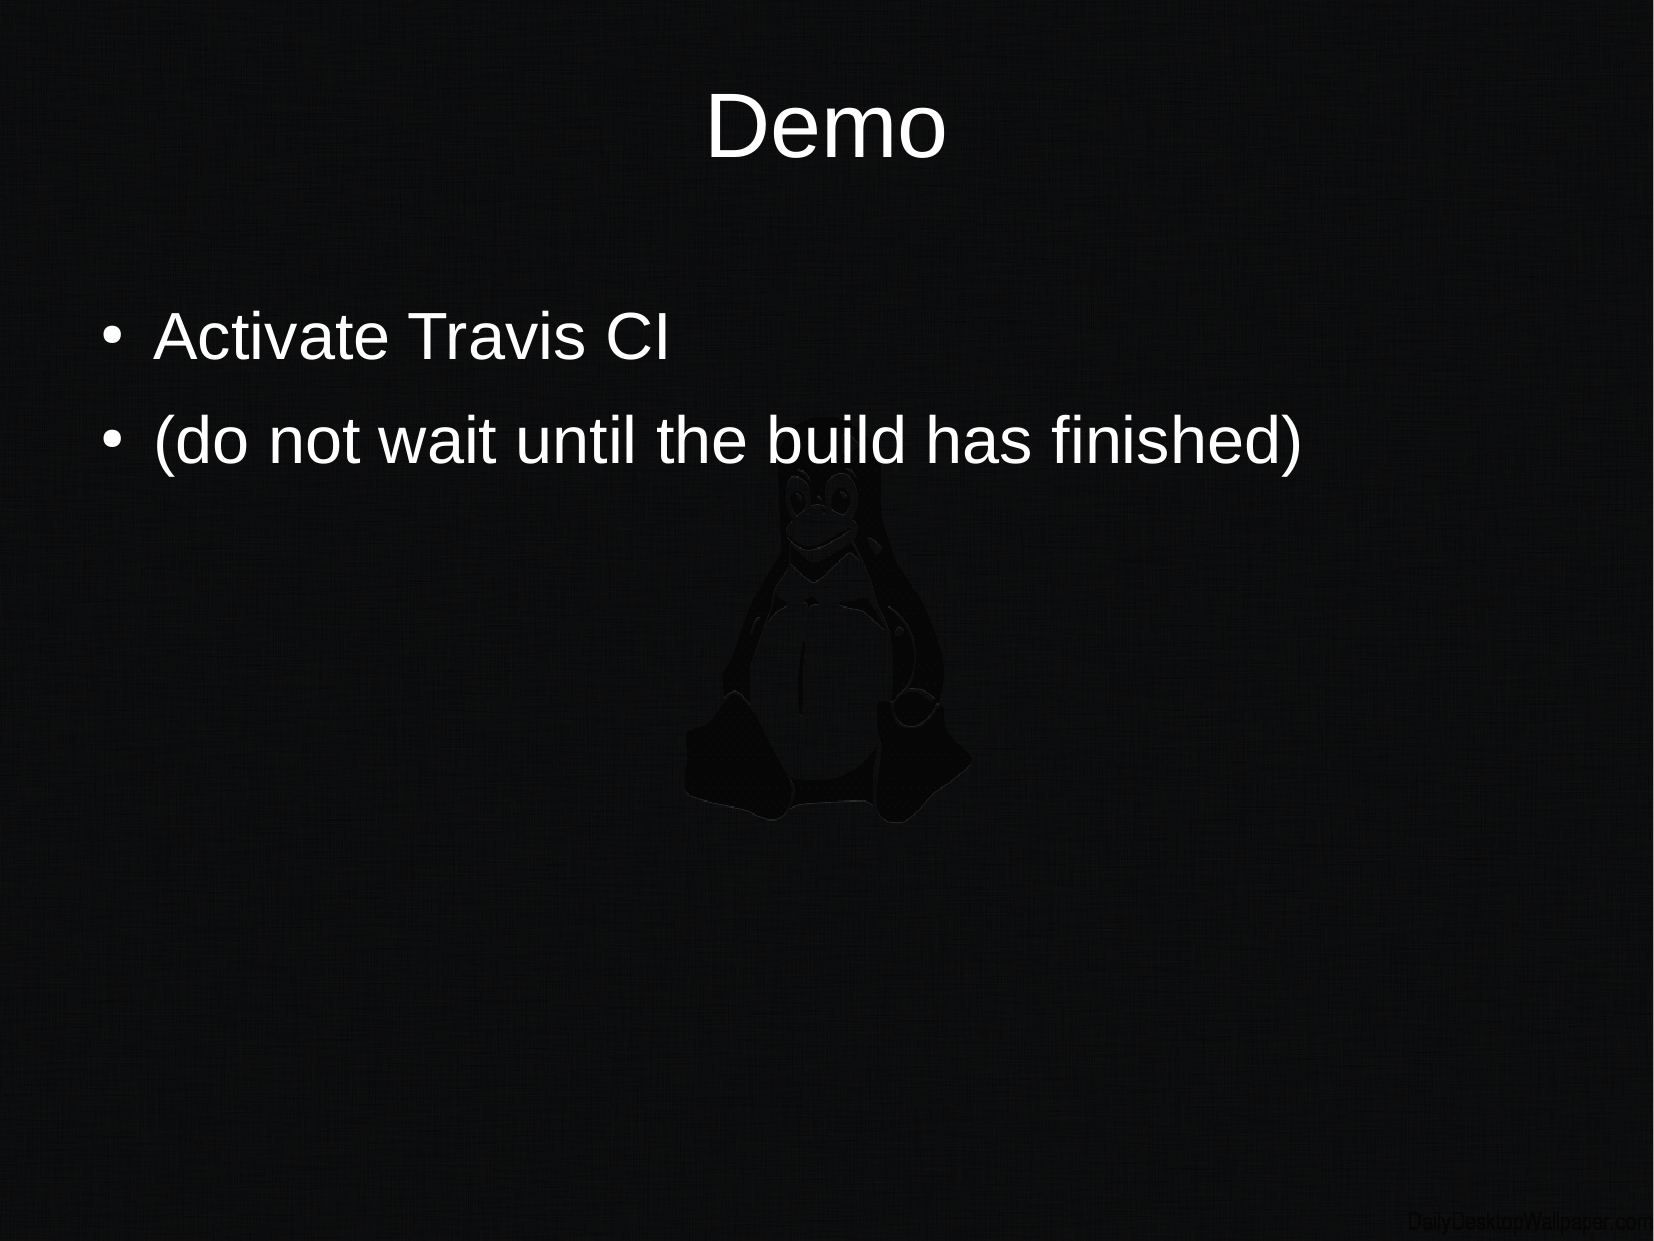

# Demo
Activate Travis CI
(do not wait until the build has finished)